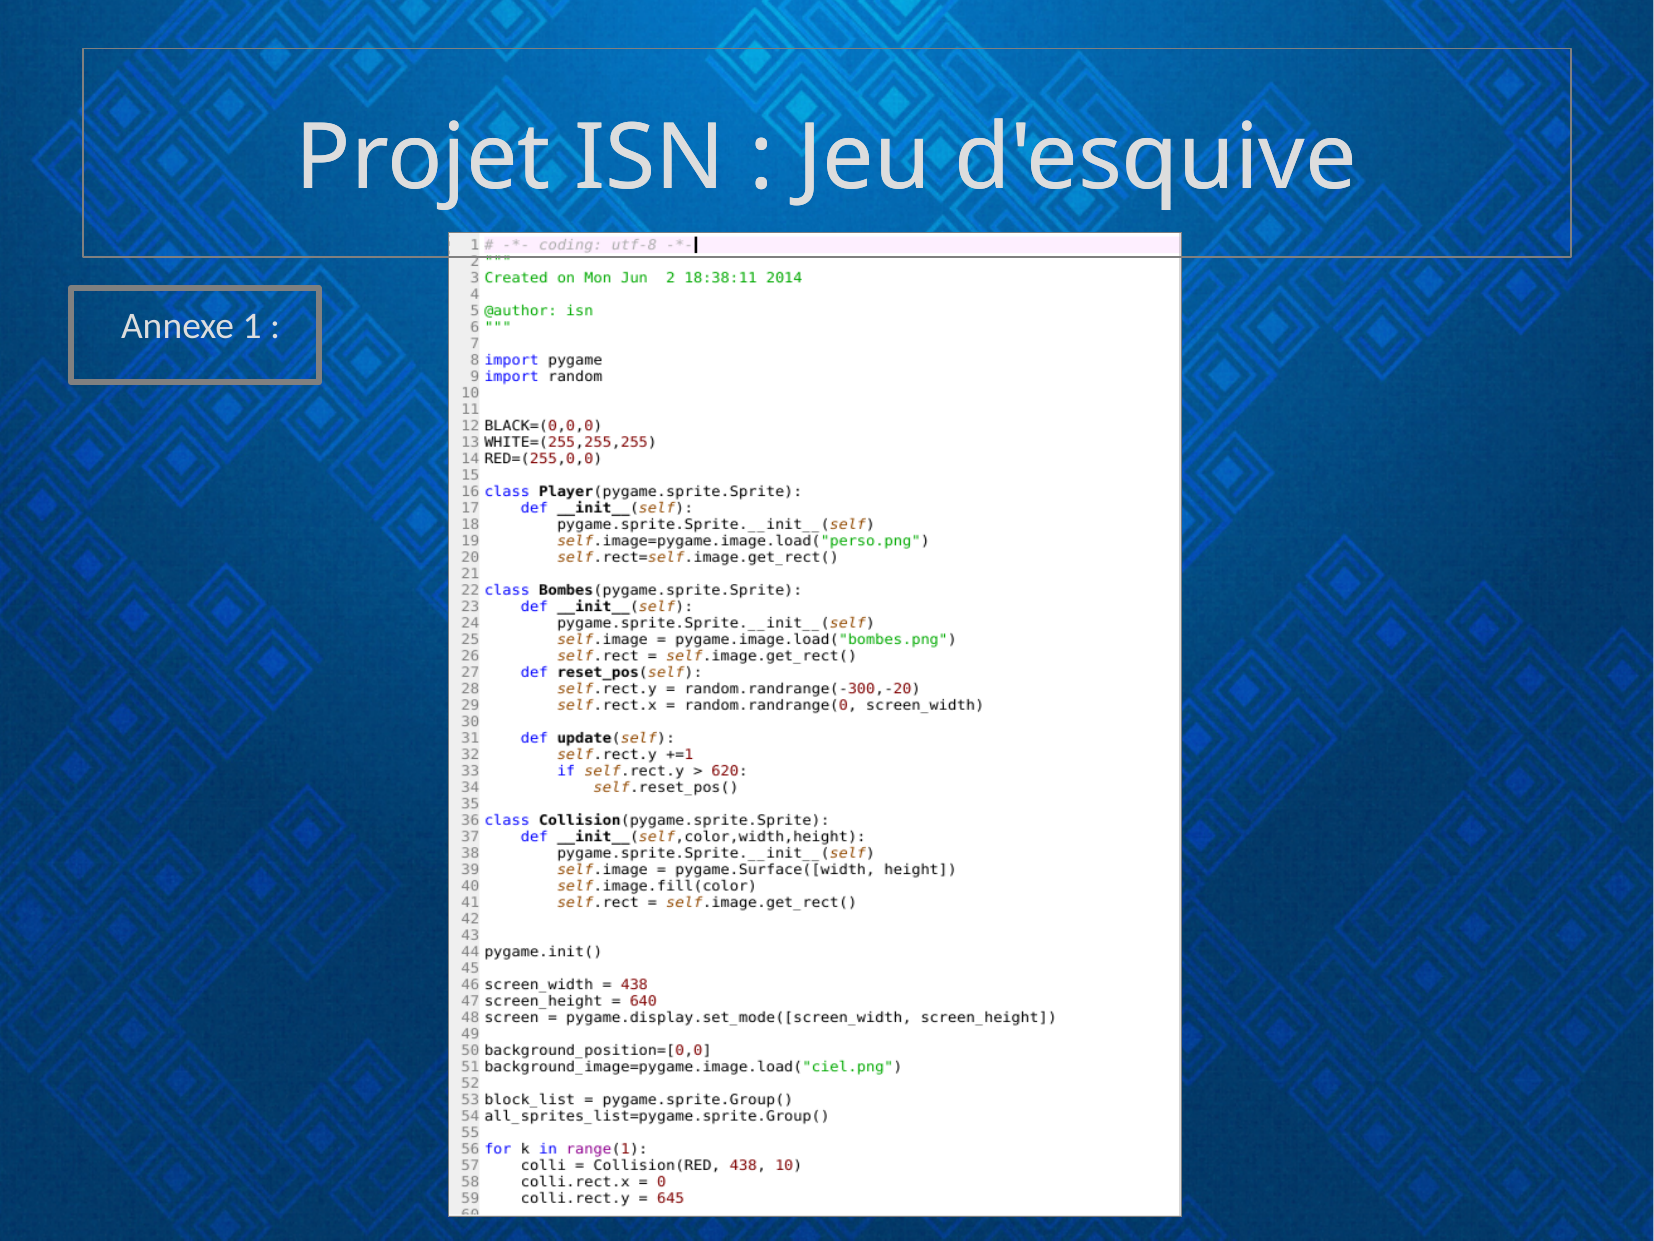

Projet ISN : Jeu d'esquive
# Projet ISN : Jeu d'esquive
Annexe 1 :